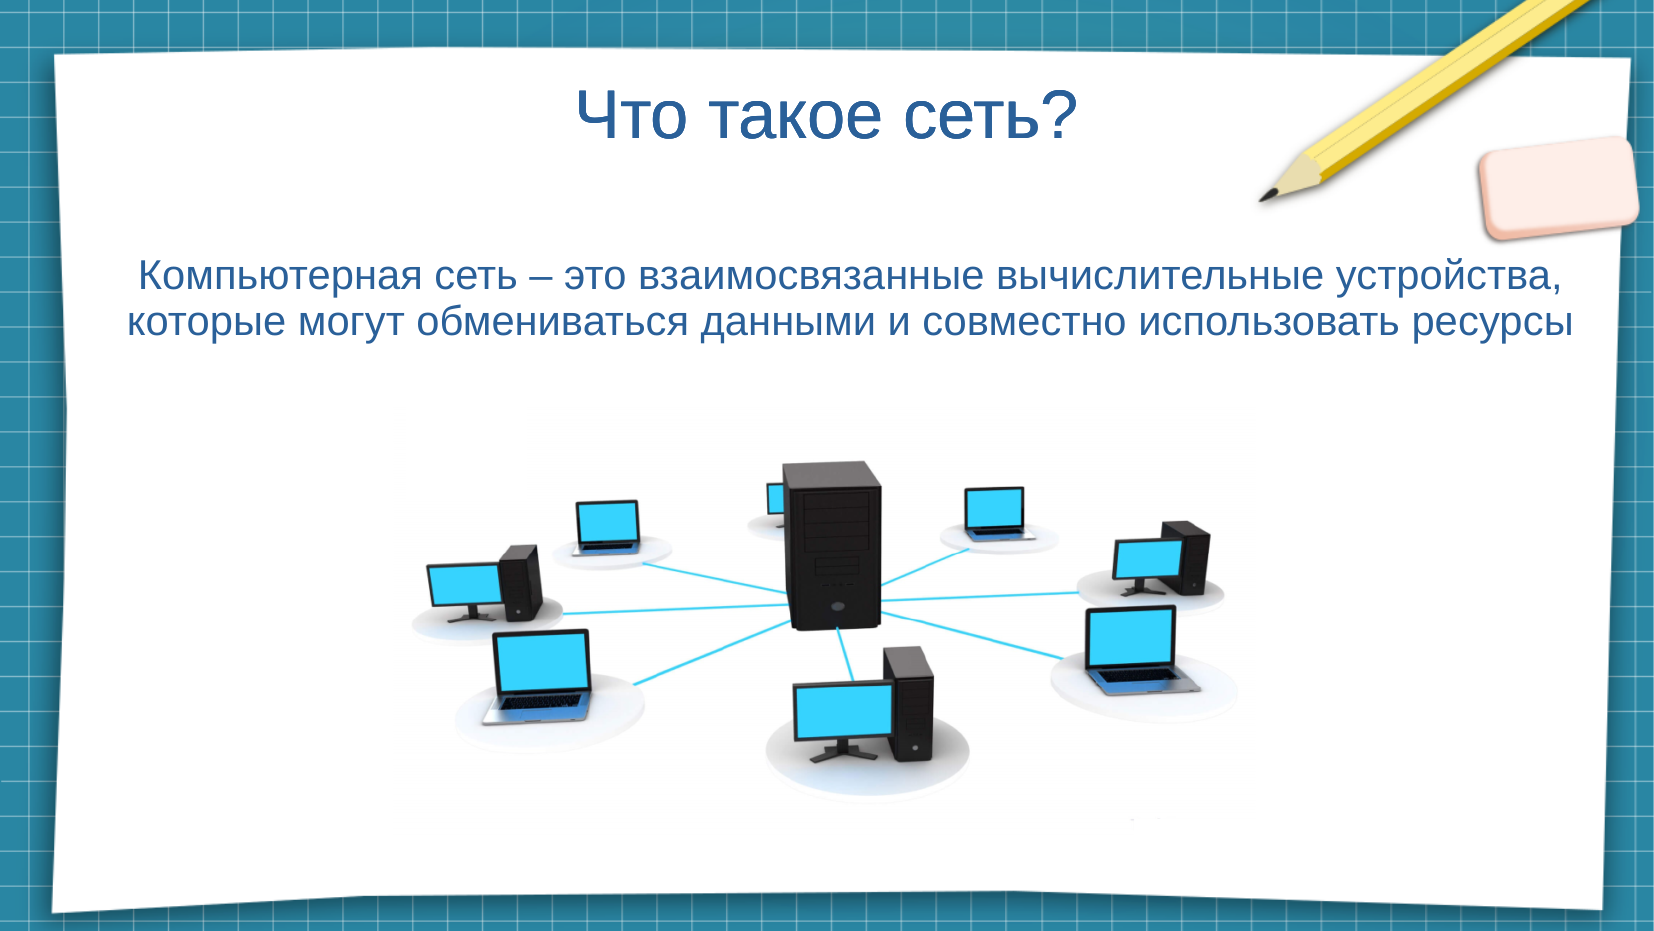

# Что такое сеть?
Что такое сеть?
Что такое сеть?
Компьютерная сеть – это взаимосвязанные вычислительные устройства, которые могут обмениваться данными и совместно использовать ресурсы